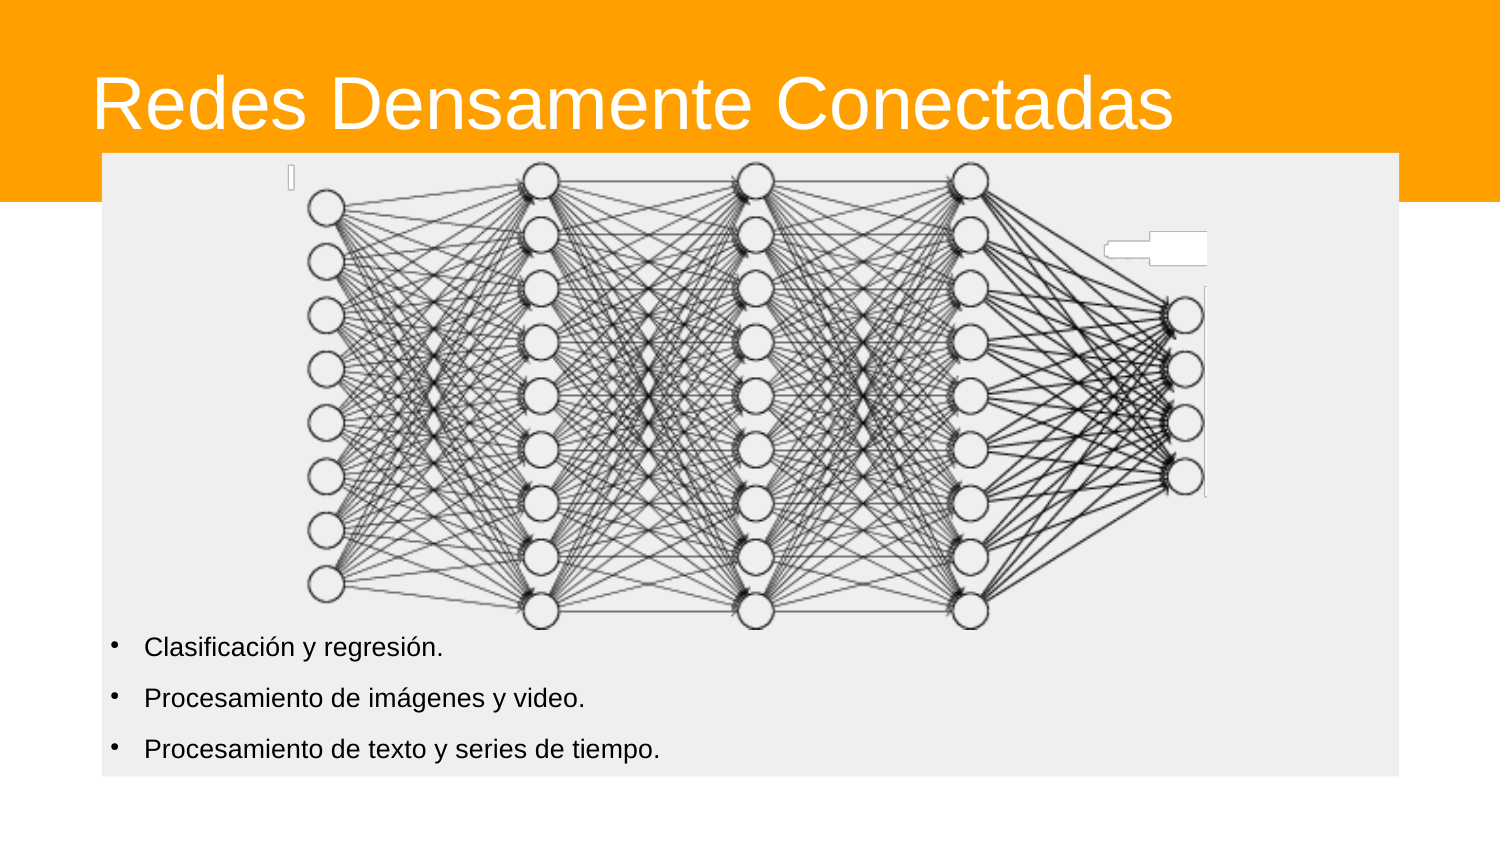

# Redes Densamente Conectadas
Clasificación y regresión.
Procesamiento de imágenes y video.
Procesamiento de texto y series de tiempo.